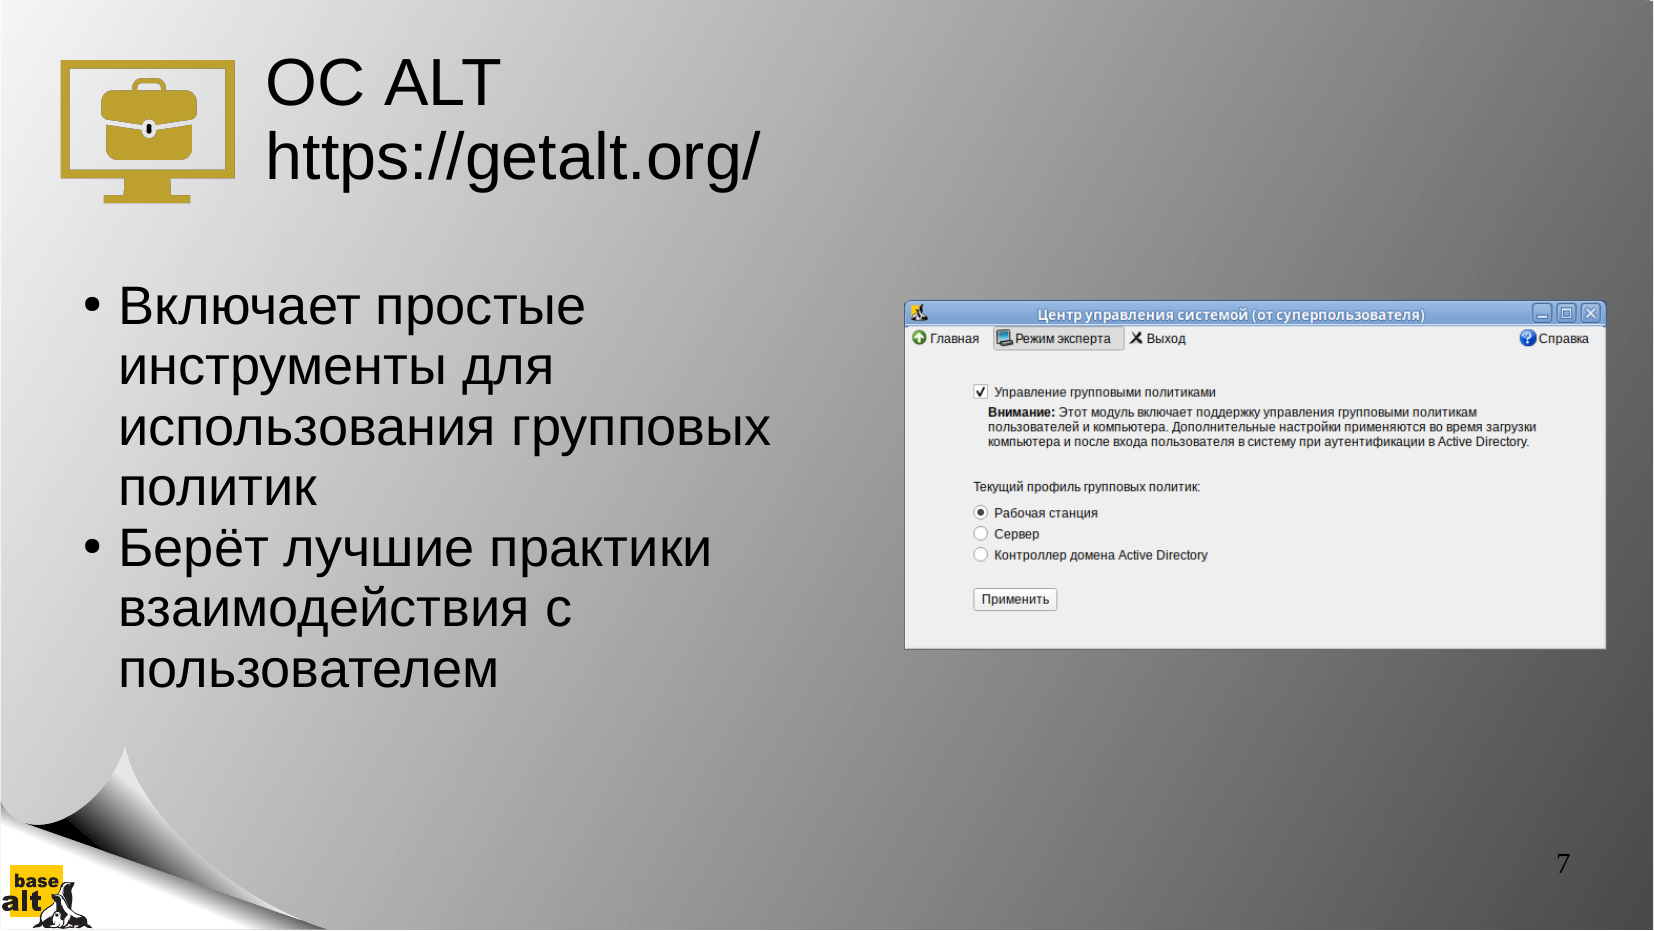

ОС ALT
https://getalt.org/
# Включает простые инструменты для использования групповых политик
Берёт лучшие практики взаимодействия с пользователем
7